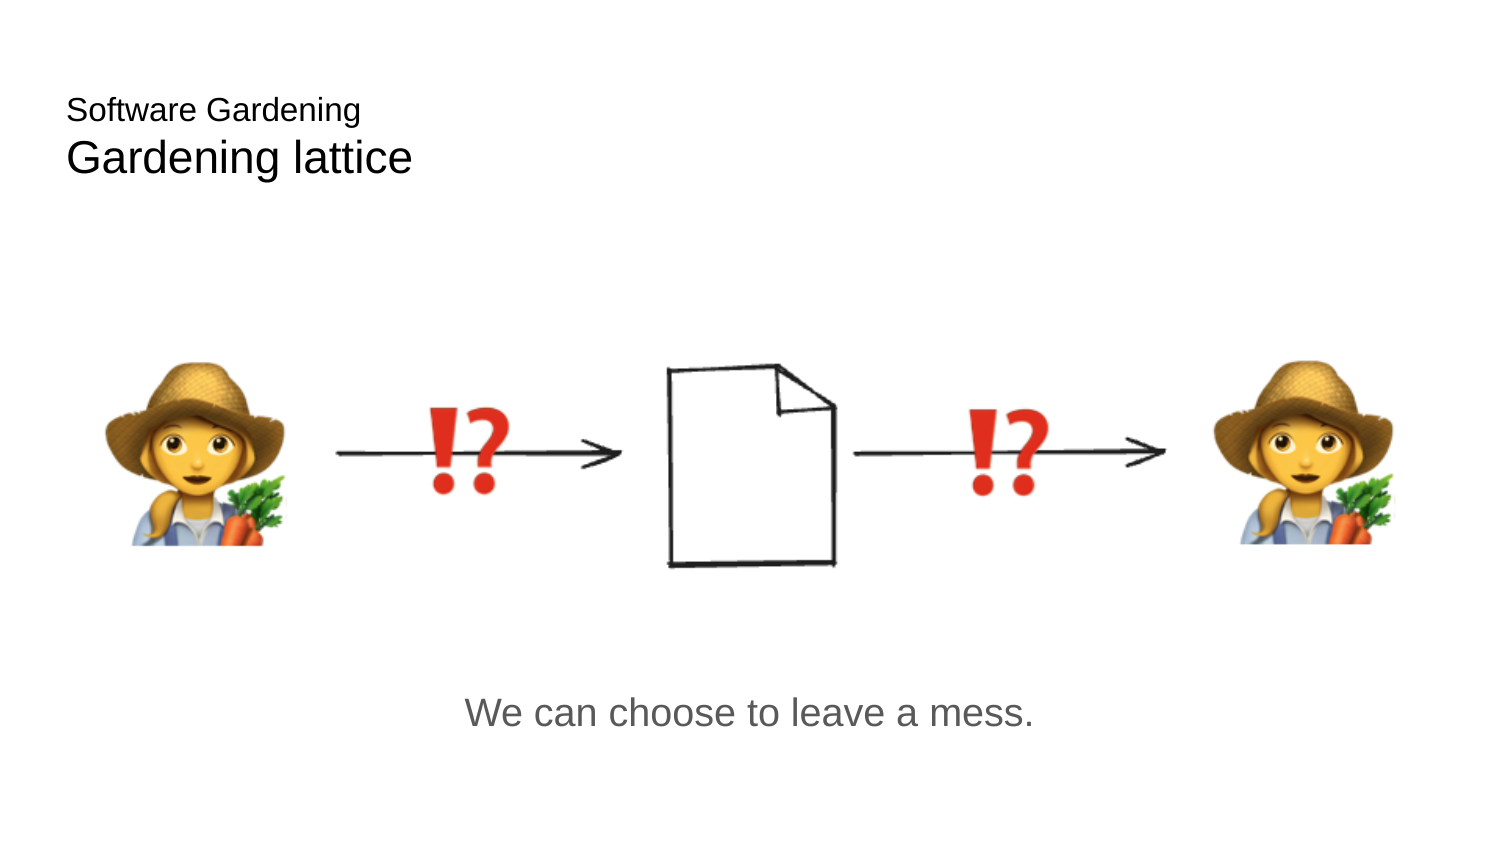

Software Gardening
Gardening lattice
# We can choose to leave a mess.